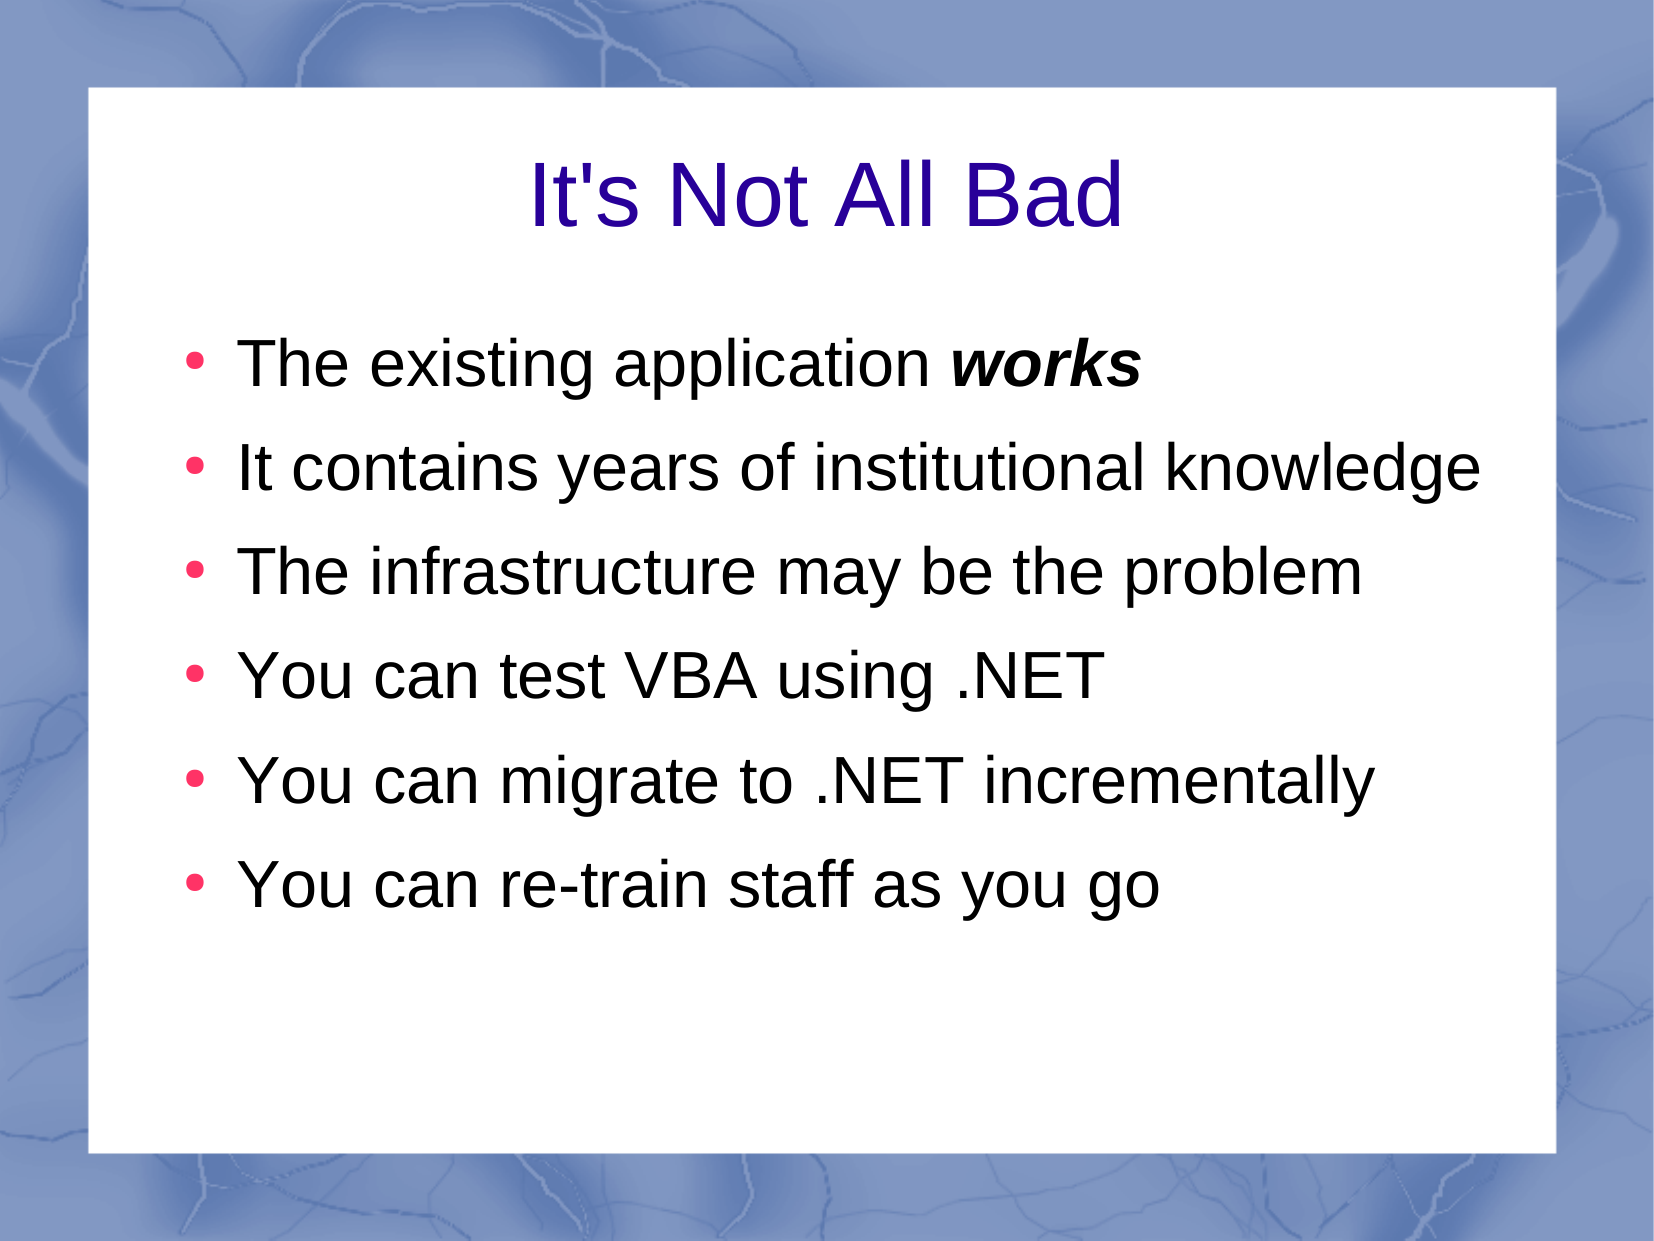

# It's Not All Bad
The existing application works
It contains years of institutional knowledge
The infrastructure may be the problem
You can test VBA using .NET
You can migrate to .NET incrementally
You can re-train staff as you go